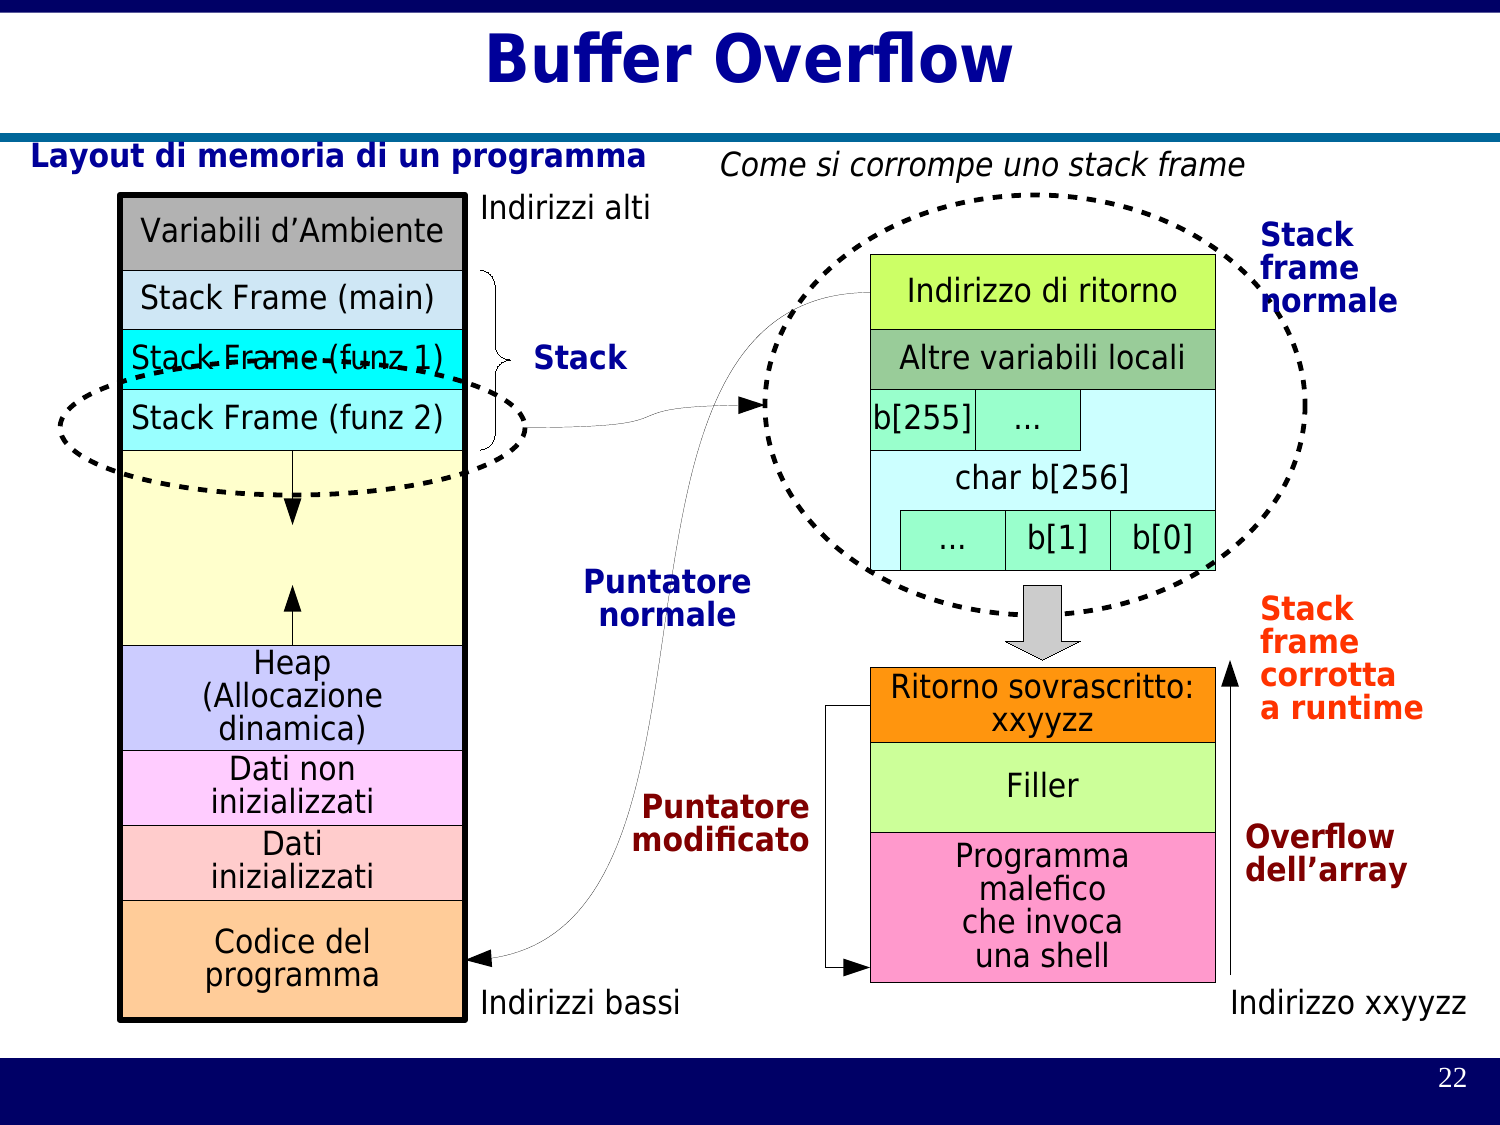

# Buffer Overflow
Layout di memoria di un programma
Come si corrompe uno stack frame
Indirizzi alti
Variabili d’Ambiente
Stack
frame
normale
Indirizzo di ritorno
Stack Frame (main)
Stack Frame (funz 1)
Stack
Altre variabili locali
Stack Frame (funz 2)
char b[256]
b[255]
...
...
b[1]
b[0]
Puntatore
normale
Stack
frame
corrotta
a runtime
Heap
(Allocazione
dinamica)
Ritorno sovrascritto:
xxyyzz
Ritorno sovrascritto:
xxyyzz
Filler
Dati non
inizializzati
Dati non
inizializzati
Puntatore
modificato
Dati
inizializzati
Overflow
dell’array
Programma
malefico
che invoca
una shell
Codice del
programma
Indirizzi bassi
Indirizzo xxyyzz